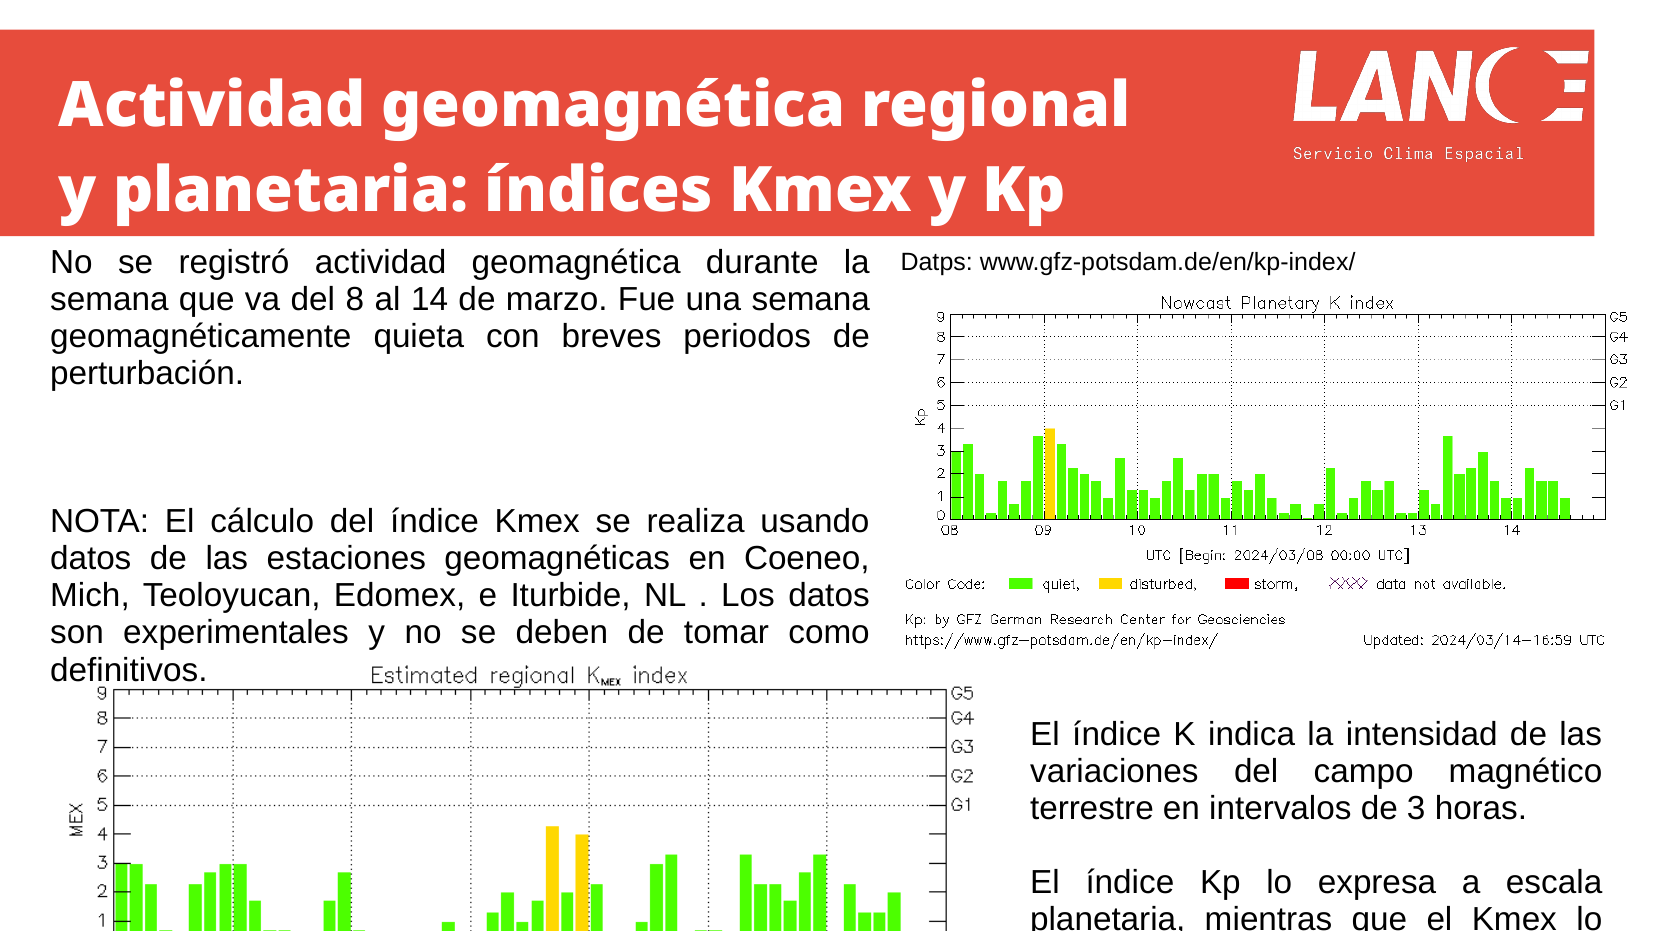

# Actividad geomagnética regional y planetaria: índices Kmex y Kp
No se registró actividad geomagnética durante la semana que va del 8 al 14 de marzo. Fue una semana geomagnéticamente quieta con breves periodos de perturbación.
NOTA: El cálculo del índice Kmex se realiza usando datos de las estaciones geomagnéticas en Coeneo, Mich, Teoloyucan, Edomex, e Iturbide, NL . Los datos son experimentales y no se deben de tomar como definitivos.
Datps: www.gfz-potsdam.de/en/kp-index/
El índice K indica la intensidad de las variaciones del campo magnético terrestre en intervalos de 3 horas.
El índice Kp lo expresa a escala planetaria, mientras que el Kmex lo hace para el territorio mexicano.
www.sciesmex.unam.mx
2